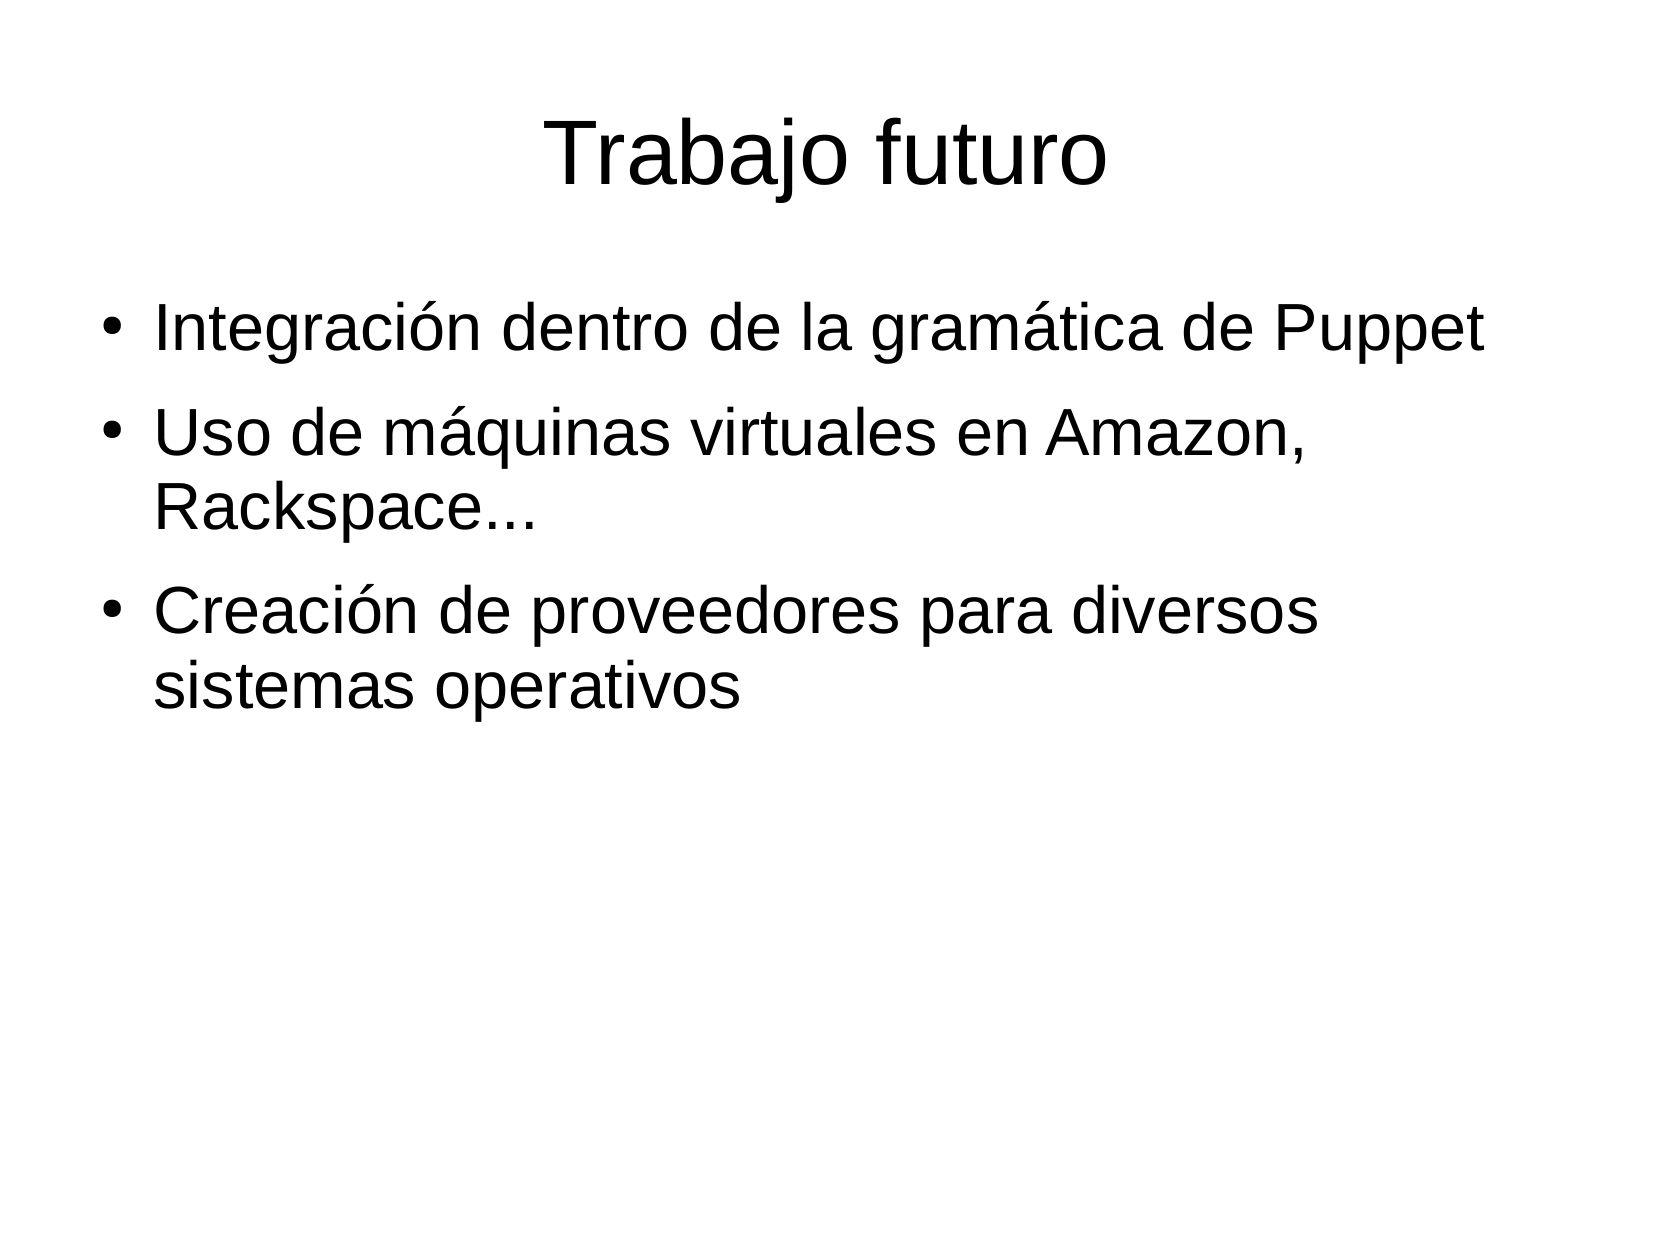

# Trabajo futuro
Integración dentro de la gramática de Puppet
Uso de máquinas virtuales en Amazon, Rackspace...
Creación de proveedores para diversos sistemas operativos